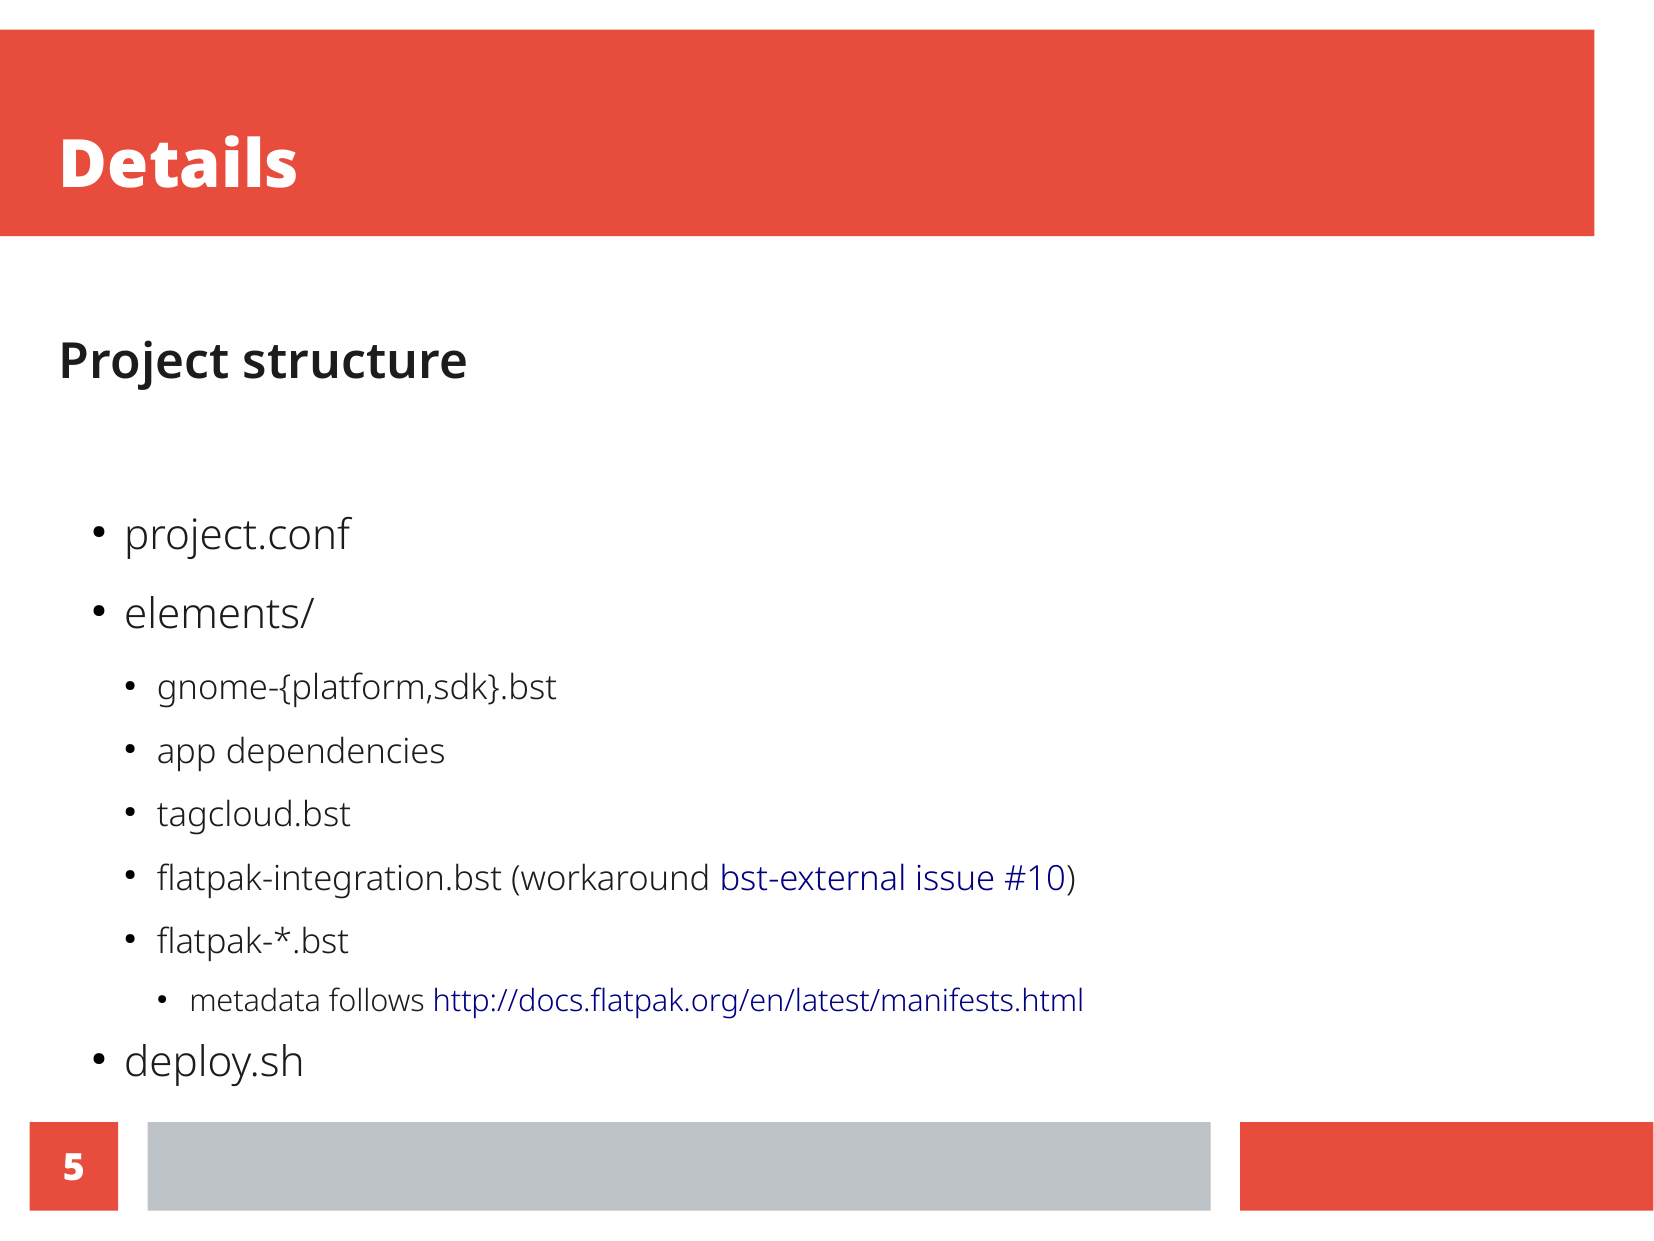

# Details
Project structure
project.conf
elements/
gnome-{platform,sdk}.bst
app dependencies
tagcloud.bst
flatpak-integration.bst (workaround bst-external issue #10)
flatpak-*.bst
metadata follows http://docs.flatpak.org/en/latest/manifests.html
deploy.sh
5